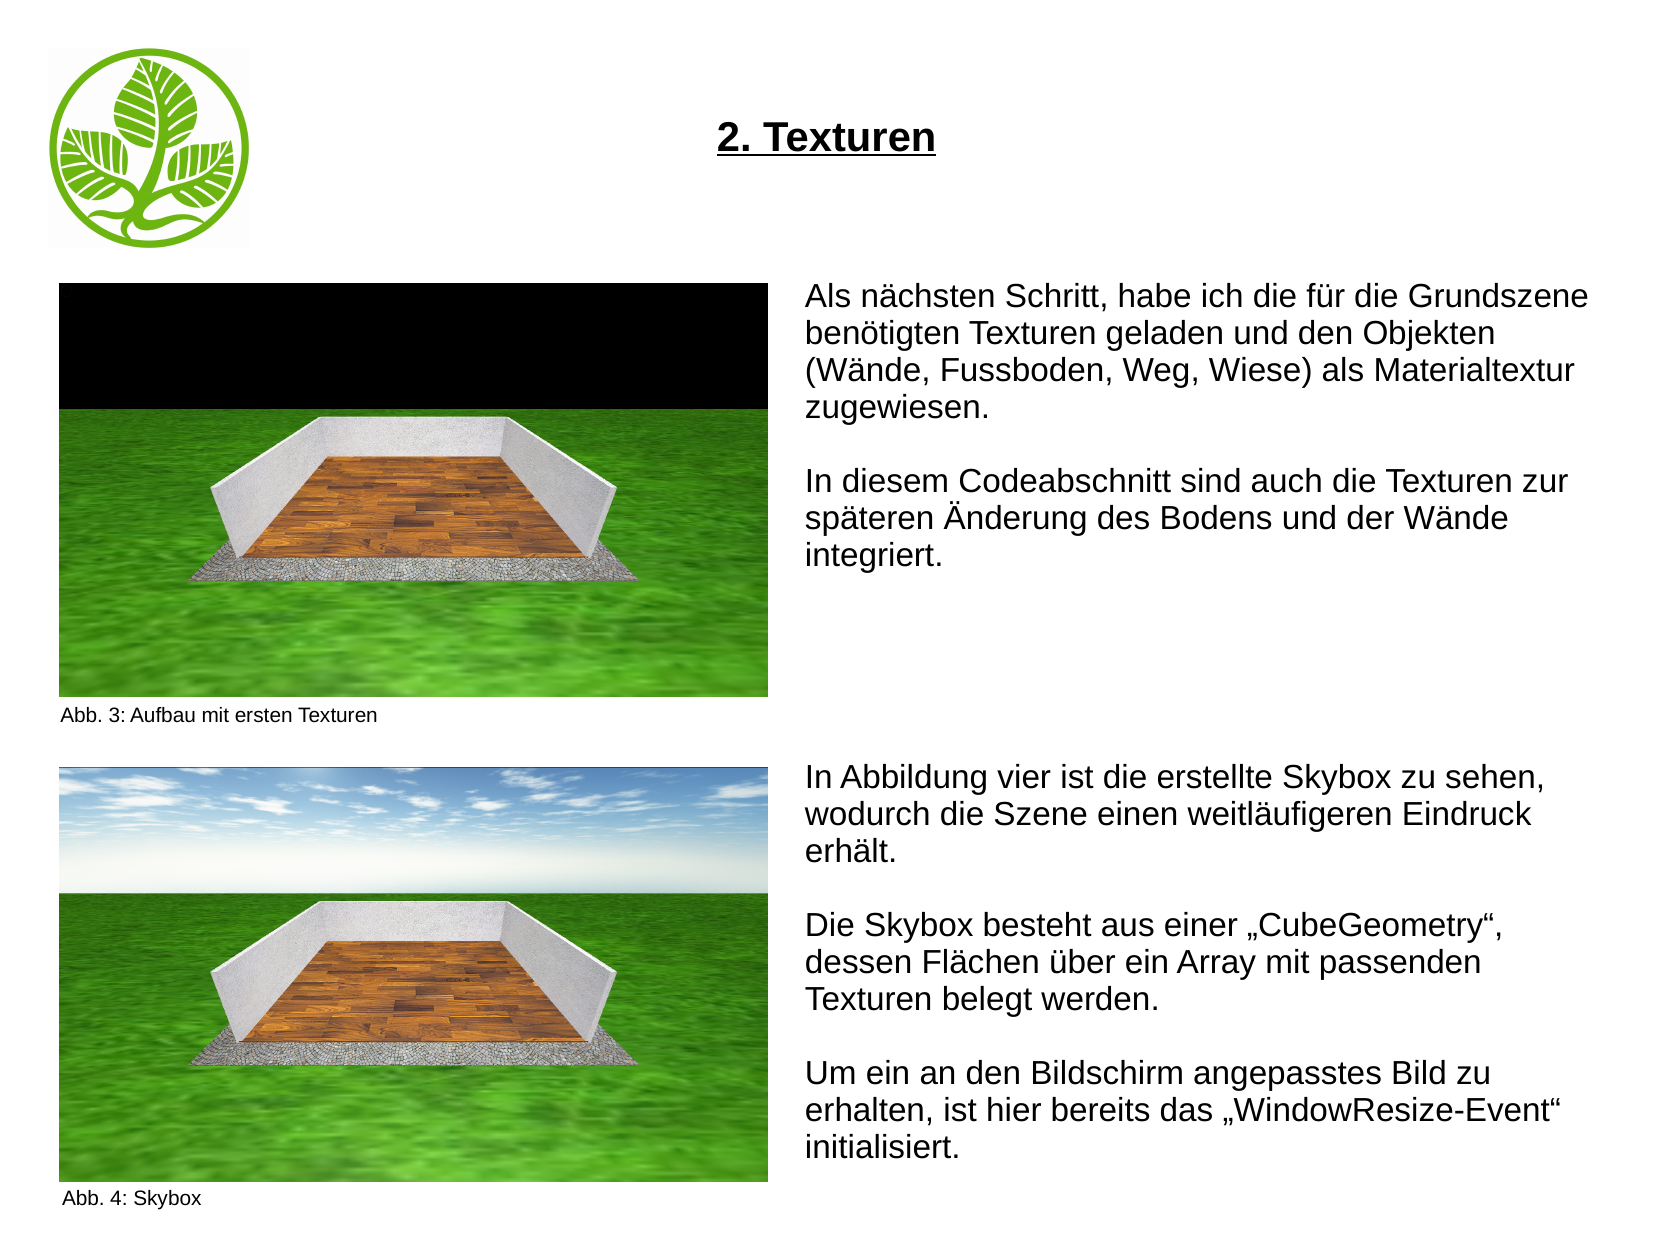

2. Texturen
Als nächsten Schritt, habe ich die für die Grundszene benötigten Texturen geladen und den Objekten
(Wände, Fussboden, Weg, Wiese) als Materialtextur zugewiesen.
In diesem Codeabschnitt sind auch die Texturen zur späteren Änderung des Bodens und der Wände integriert.
In Abbildung vier ist die erstellte Skybox zu sehen, wodurch die Szene einen weitläufigeren Eindruck erhält.
Die Skybox besteht aus einer „CubeGeometry“, dessen Flächen über ein Array mit passenden Texturen belegt werden.
Um ein an den Bildschirm angepasstes Bild zu erhalten, ist hier bereits das „WindowResize-Event“
initialisiert.
Abb. 3: Aufbau mit ersten Texturen
Abb. 4: Skybox